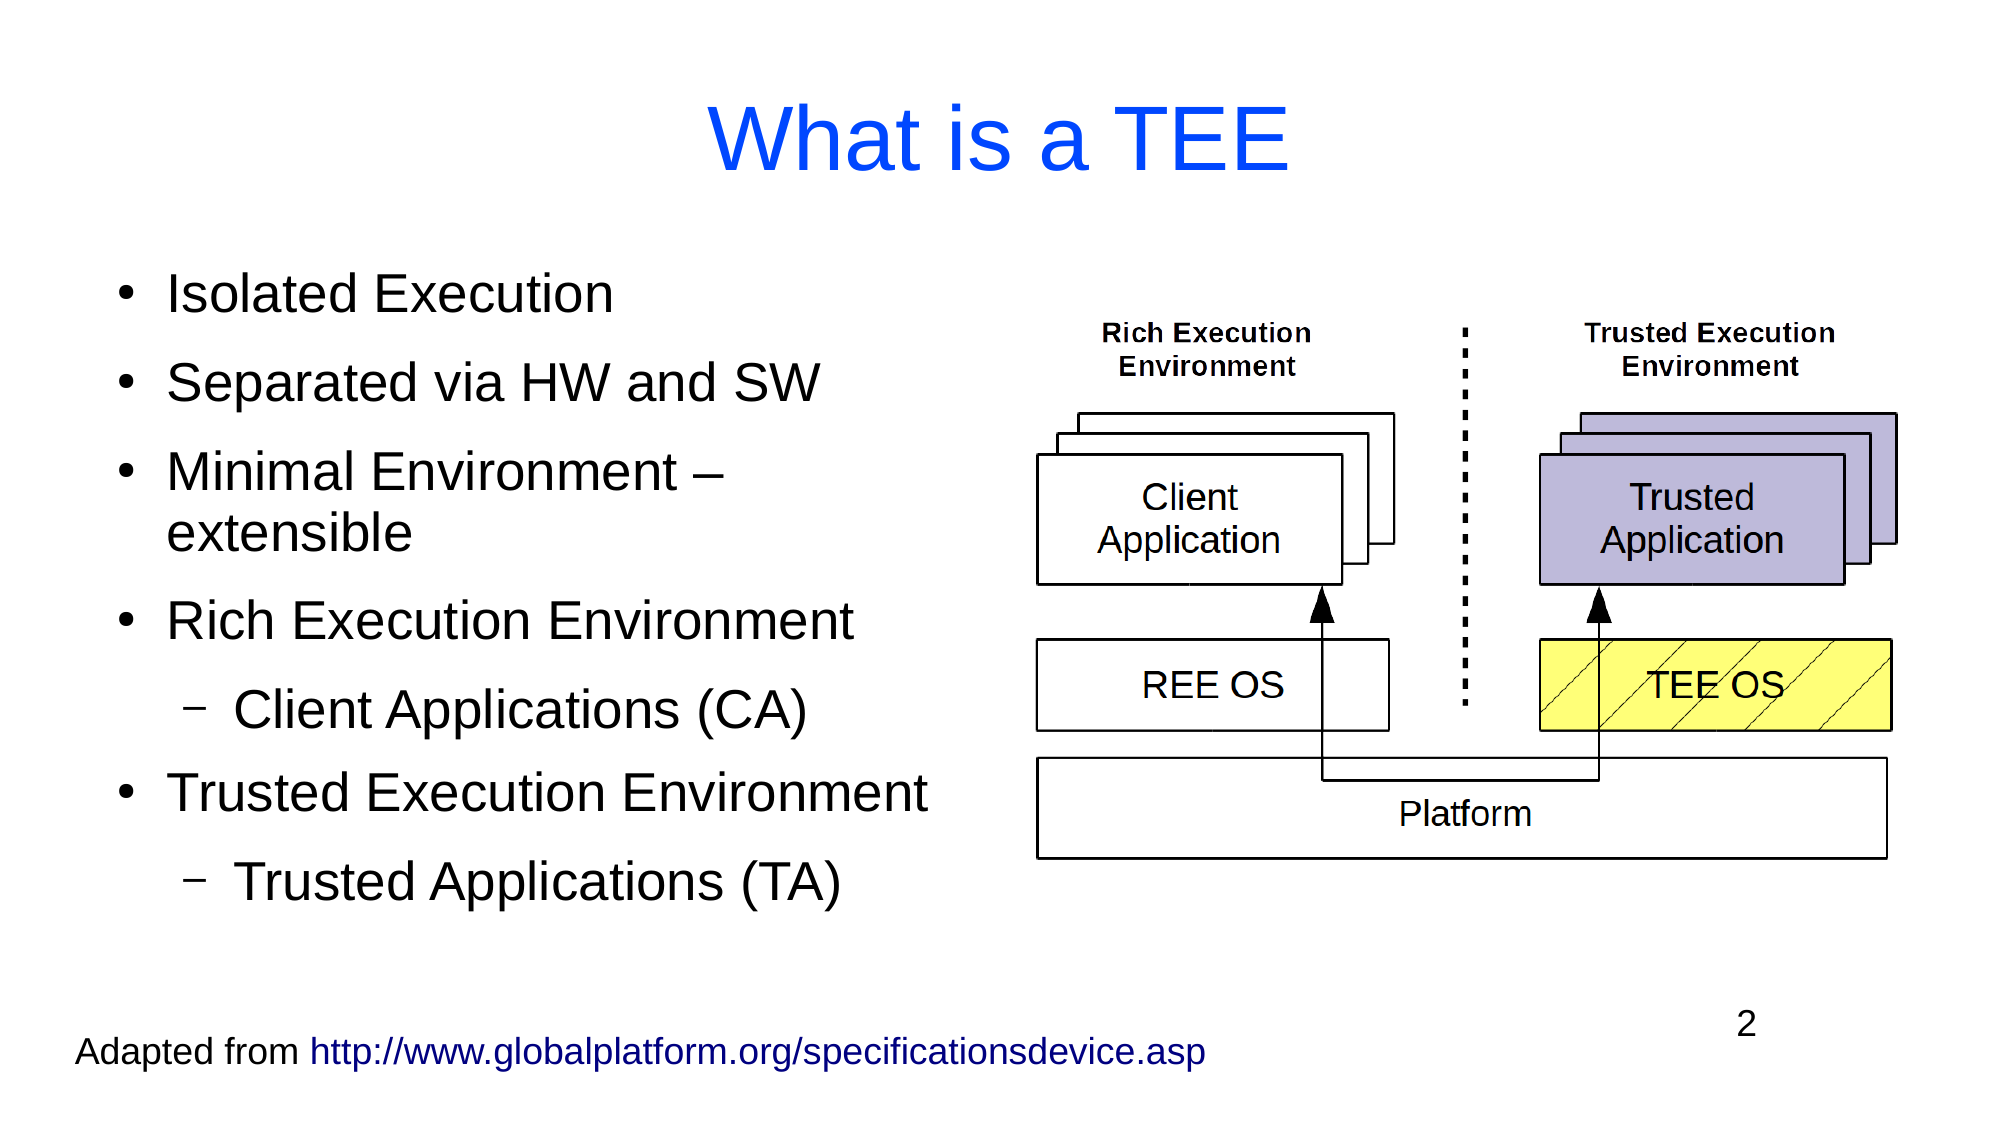

# What is a TEE
Isolated Execution
Separated via HW and SW
Minimal Environment – extensible
Rich Execution Environment
Client Applications (CA)
Trusted Execution Environment
Trusted Applications (TA)
Adapted from http://www.globalplatform.org/specificationsdevice.asp